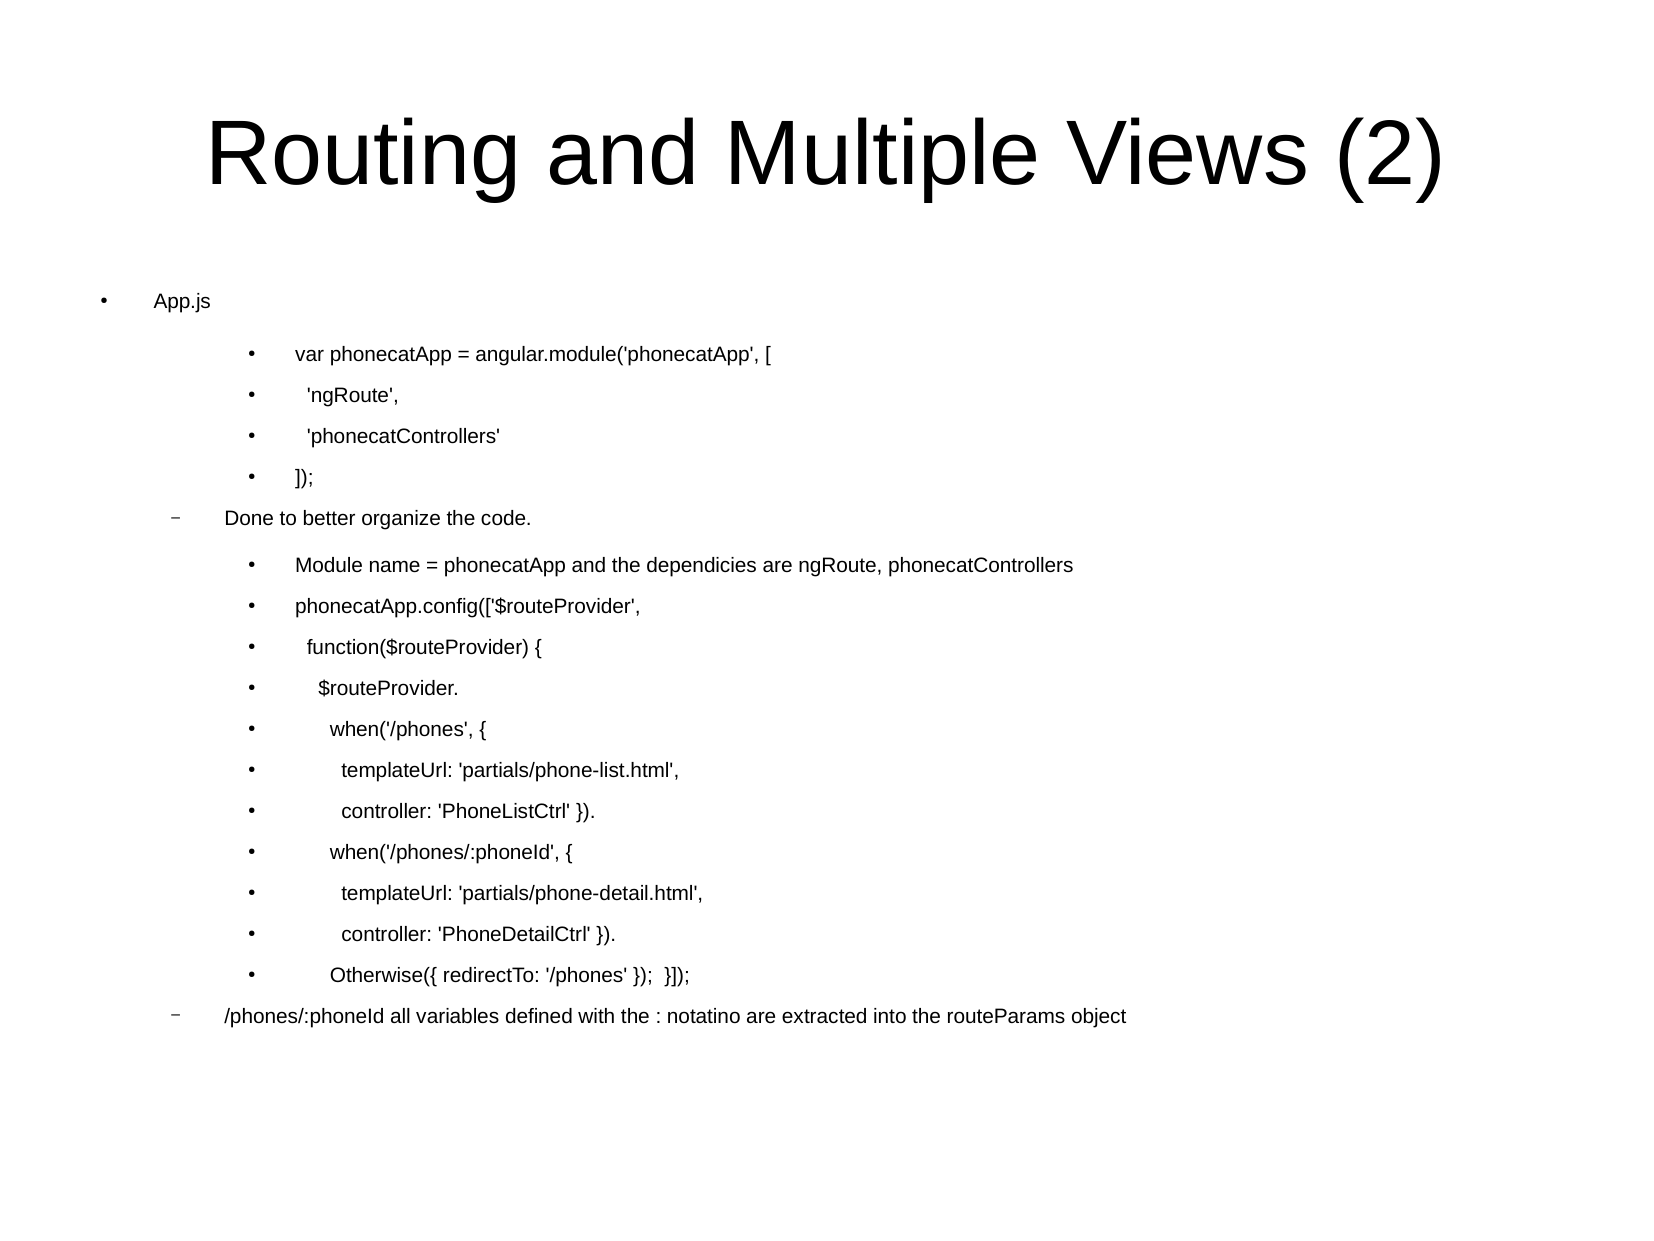

# Routing and Multiple Views (2)
App.js
var phonecatApp = angular.module('phonecatApp', [
 'ngRoute',
 'phonecatControllers'
]);
Done to better organize the code.
Module name = phonecatApp and the dependicies are ngRoute, phonecatControllers
phonecatApp.config(['$routeProvider',
 function($routeProvider) {
 $routeProvider.
 when('/phones', {
 templateUrl: 'partials/phone-list.html',
 controller: 'PhoneListCtrl' }).
 when('/phones/:phoneId', {
 templateUrl: 'partials/phone-detail.html',
 controller: 'PhoneDetailCtrl' }).
 Otherwise({ redirectTo: '/phones' }); }]);
/phones/:phoneId all variables defined with the : notatino are extracted into the routeParams object